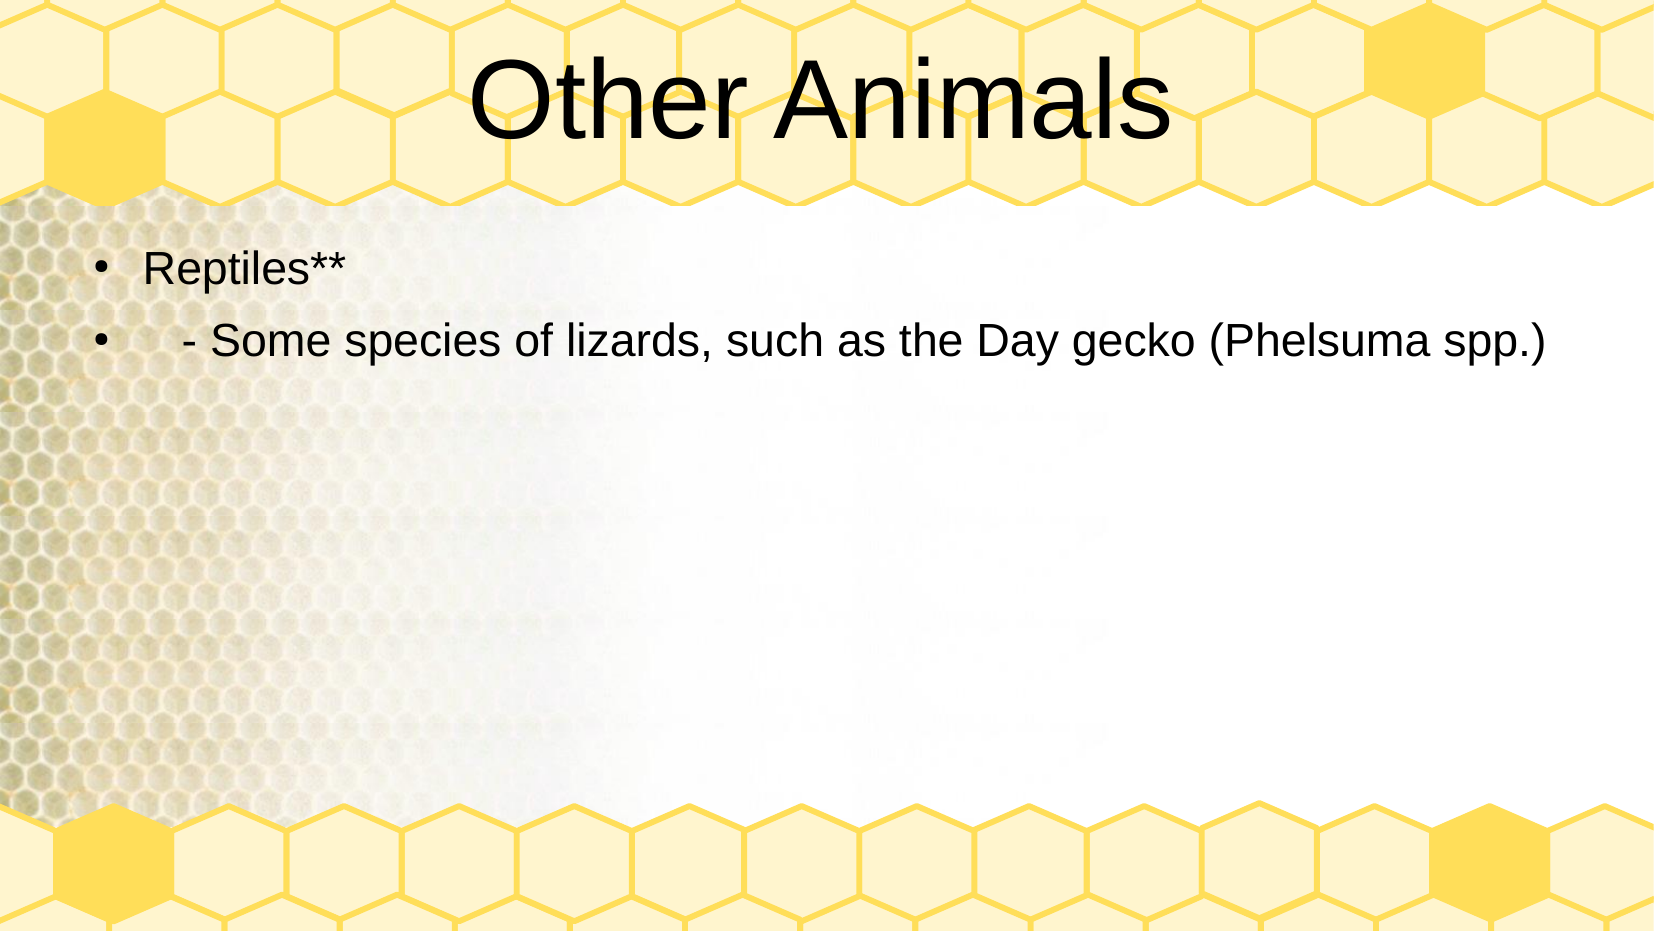

# Other Animals
Reptiles**
 - Some species of lizards, such as the Day gecko (Phelsuma spp.)